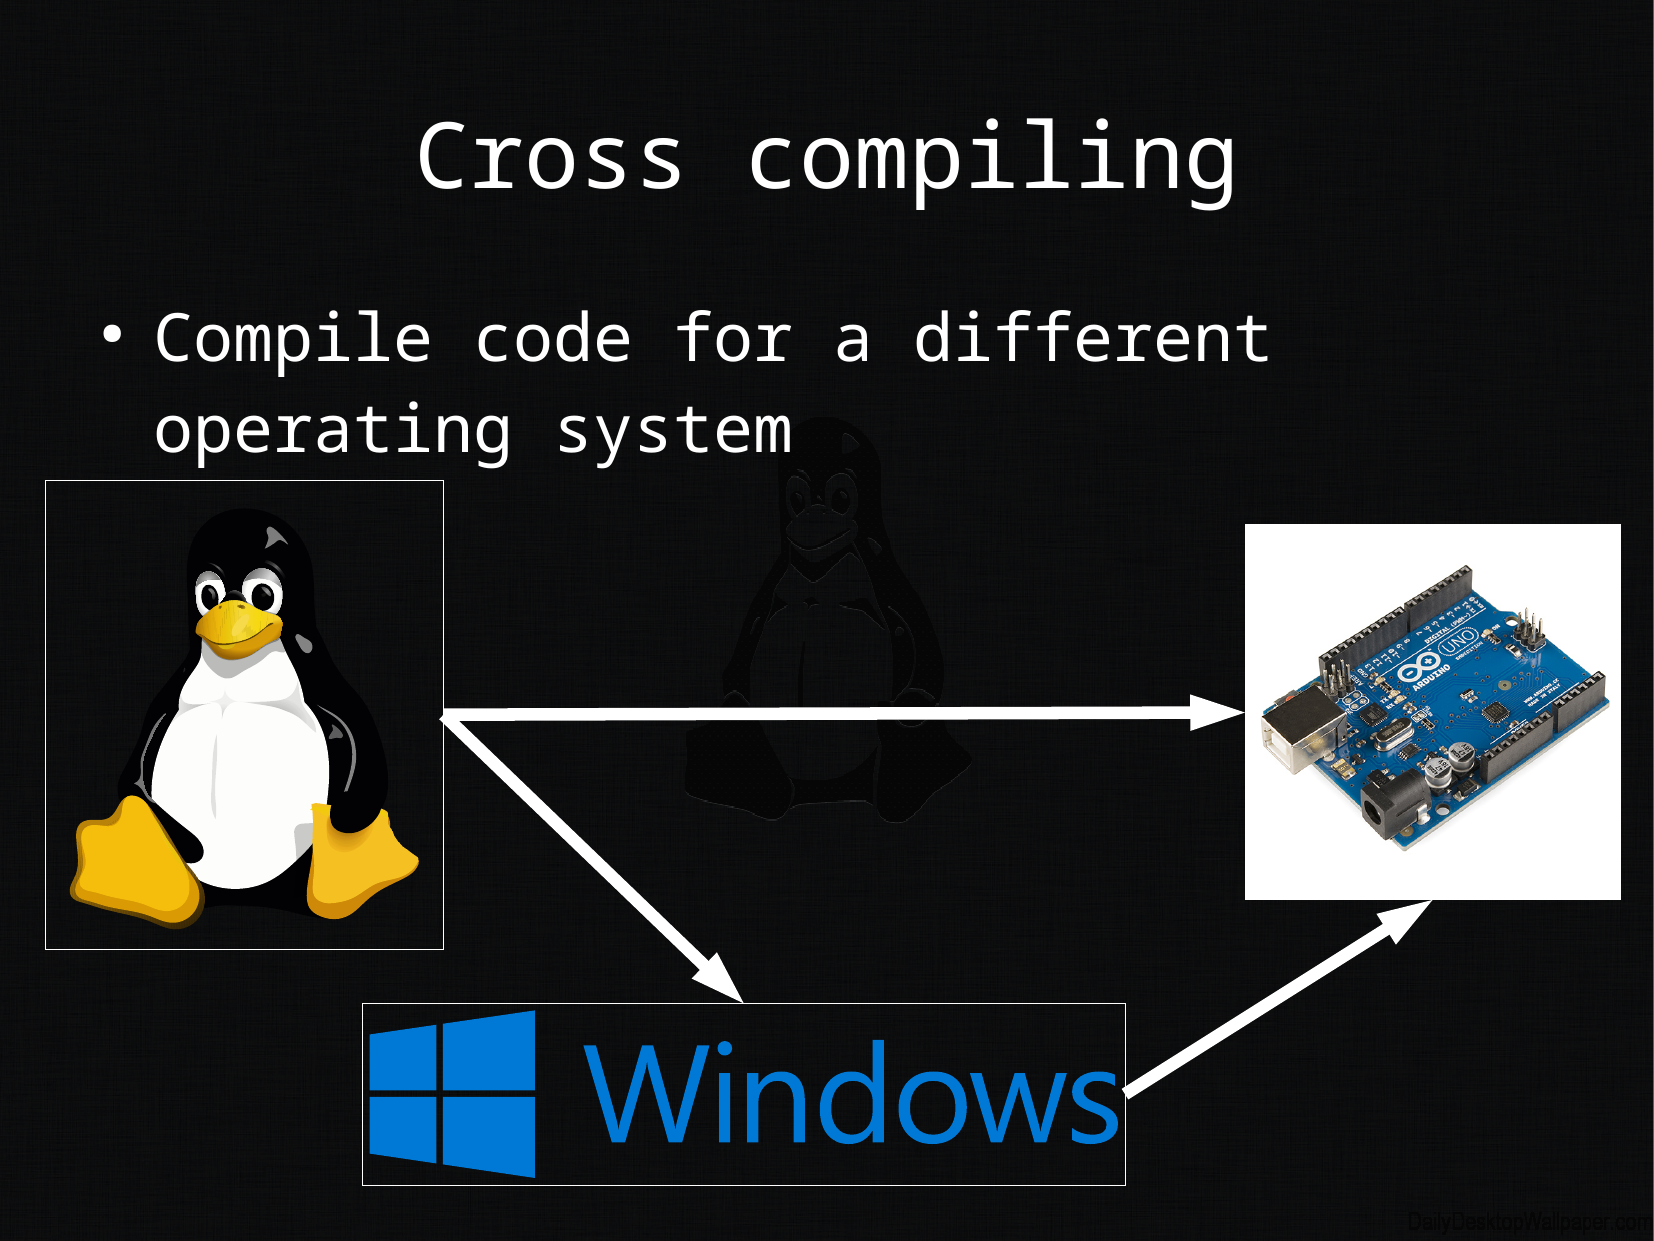

# Cross compiling
Compile code for a different operating system